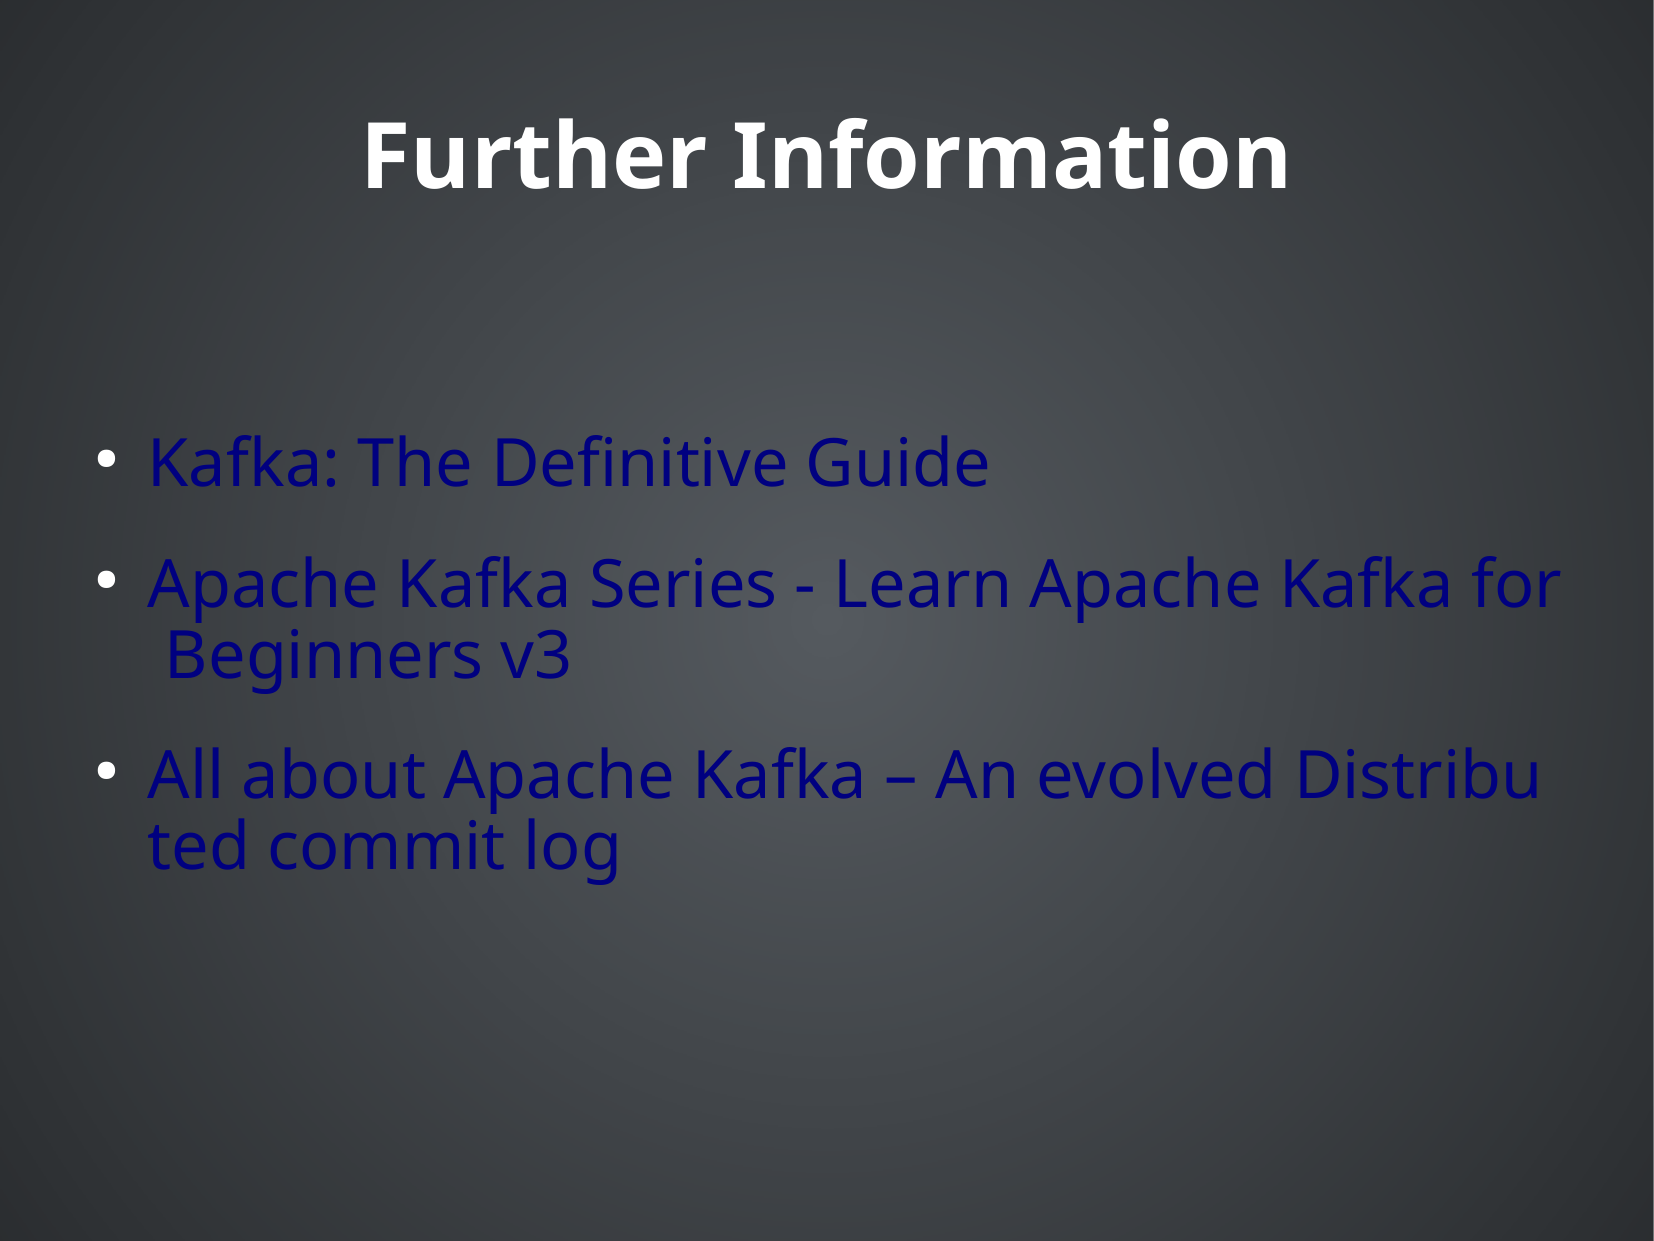

# Further Information
Kafka: The Definitive Guide
Apache Kafka Series - Learn Apache Kafka for Beginners v3
All about Apache Kafka – An evolved Distributed commit log